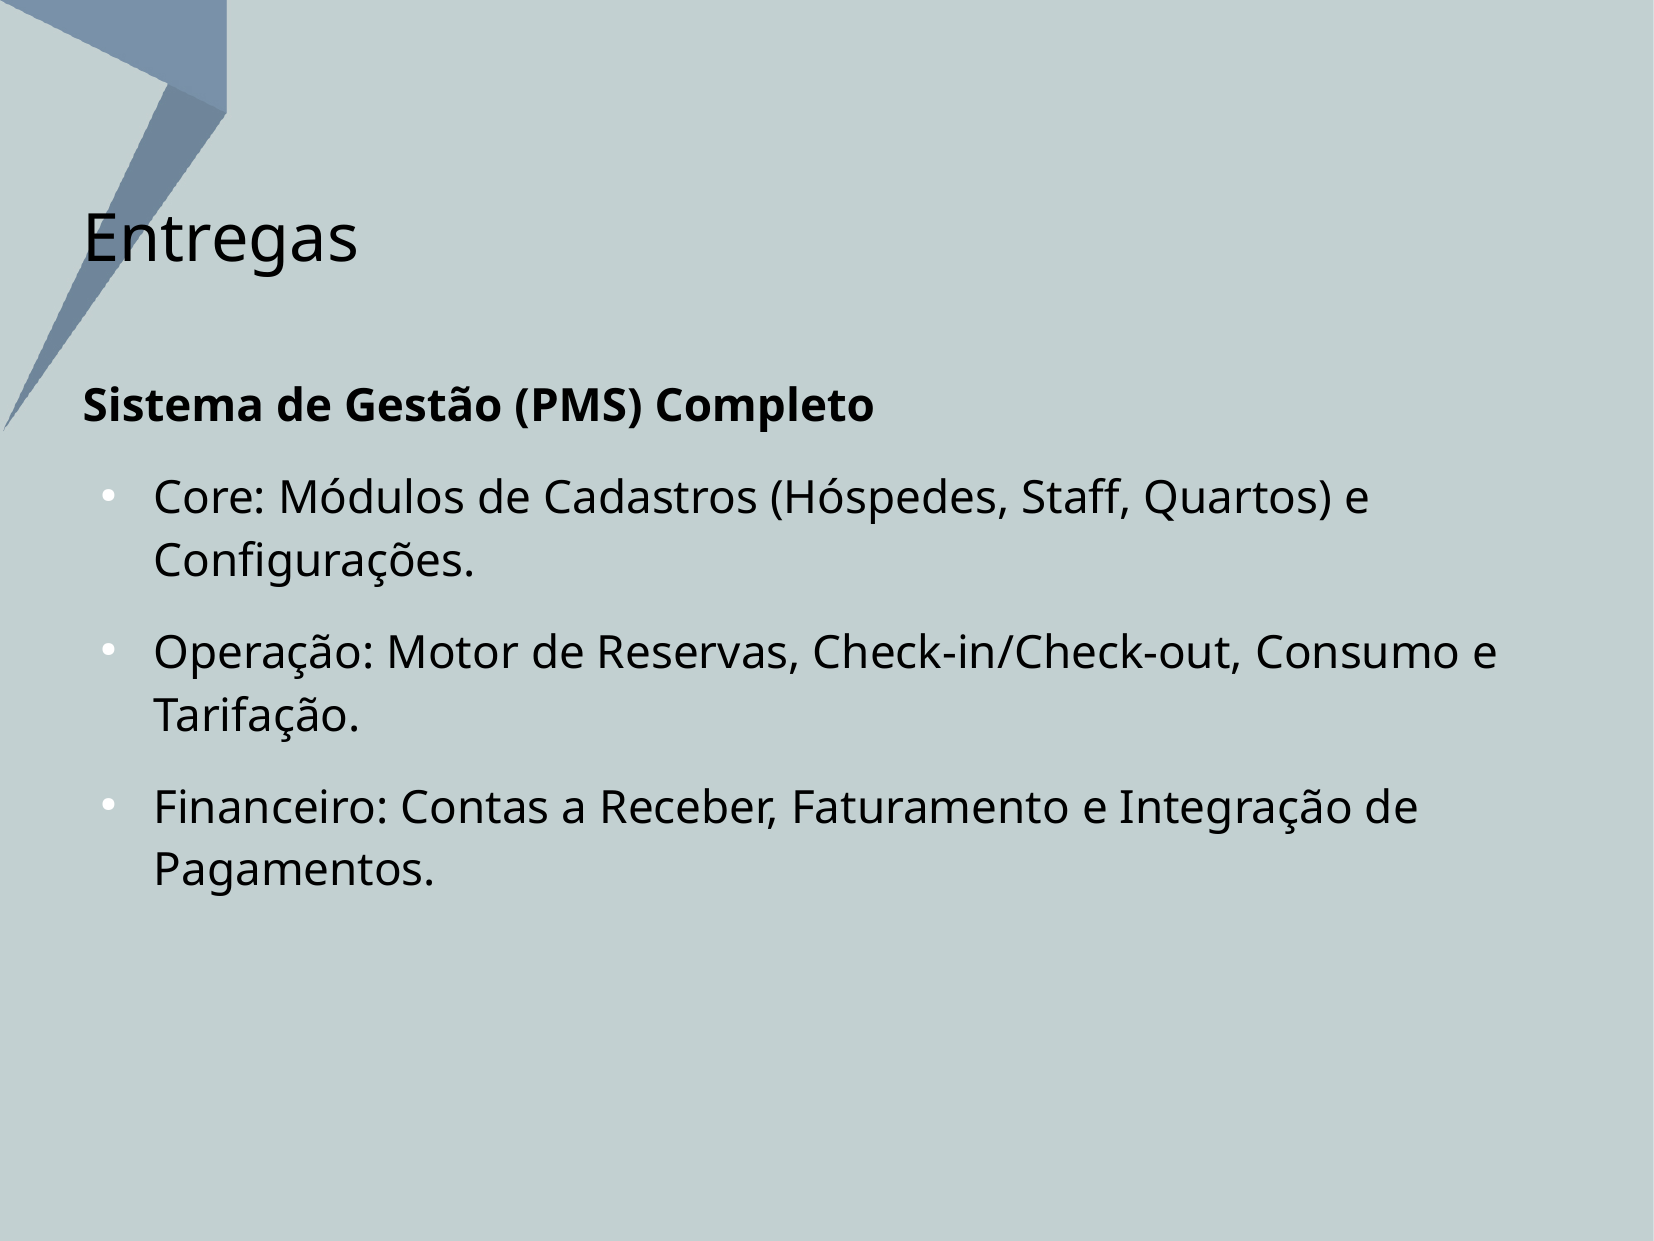

# Entregas
Sistema de Gestão (PMS) Completo
Core: Módulos de Cadastros (Hóspedes, Staff, Quartos) e Configurações.
Operação: Motor de Reservas, Check-in/Check-out, Consumo e Tarifação.
Financeiro: Contas a Receber, Faturamento e Integração de Pagamentos.